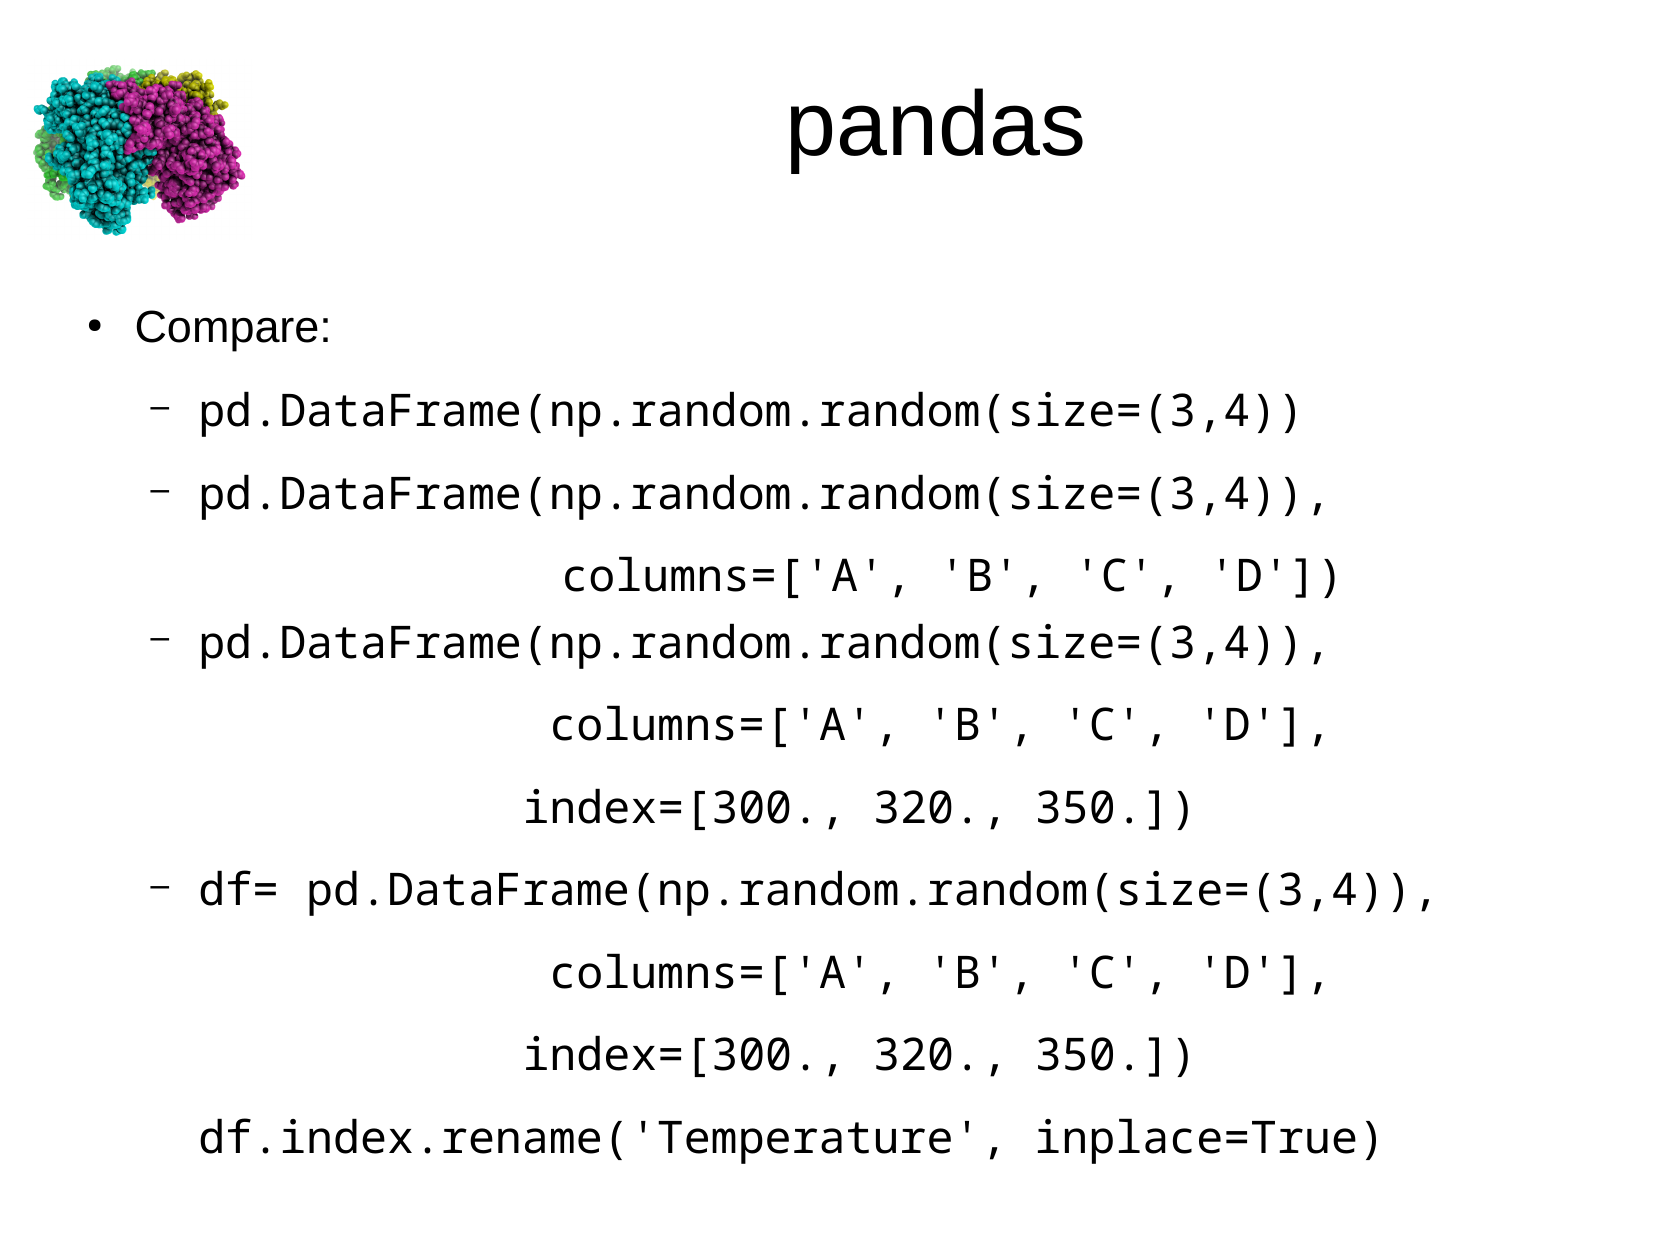

# pandas
Compare:
pd.DataFrame(np.random.random(size=(3,4))
pd.DataFrame(np.random.random(size=(3,4)),
 columns=['A', 'B', 'C', 'D'])
pd.DataFrame(np.random.random(size=(3,4)),
 columns=['A', 'B', 'C', 'D'],
 index=[300., 320., 350.])
df= pd.DataFrame(np.random.random(size=(3,4)),
 columns=['A', 'B', 'C', 'D'],
 index=[300., 320., 350.])
df.index.rename('Temperature', inplace=True)